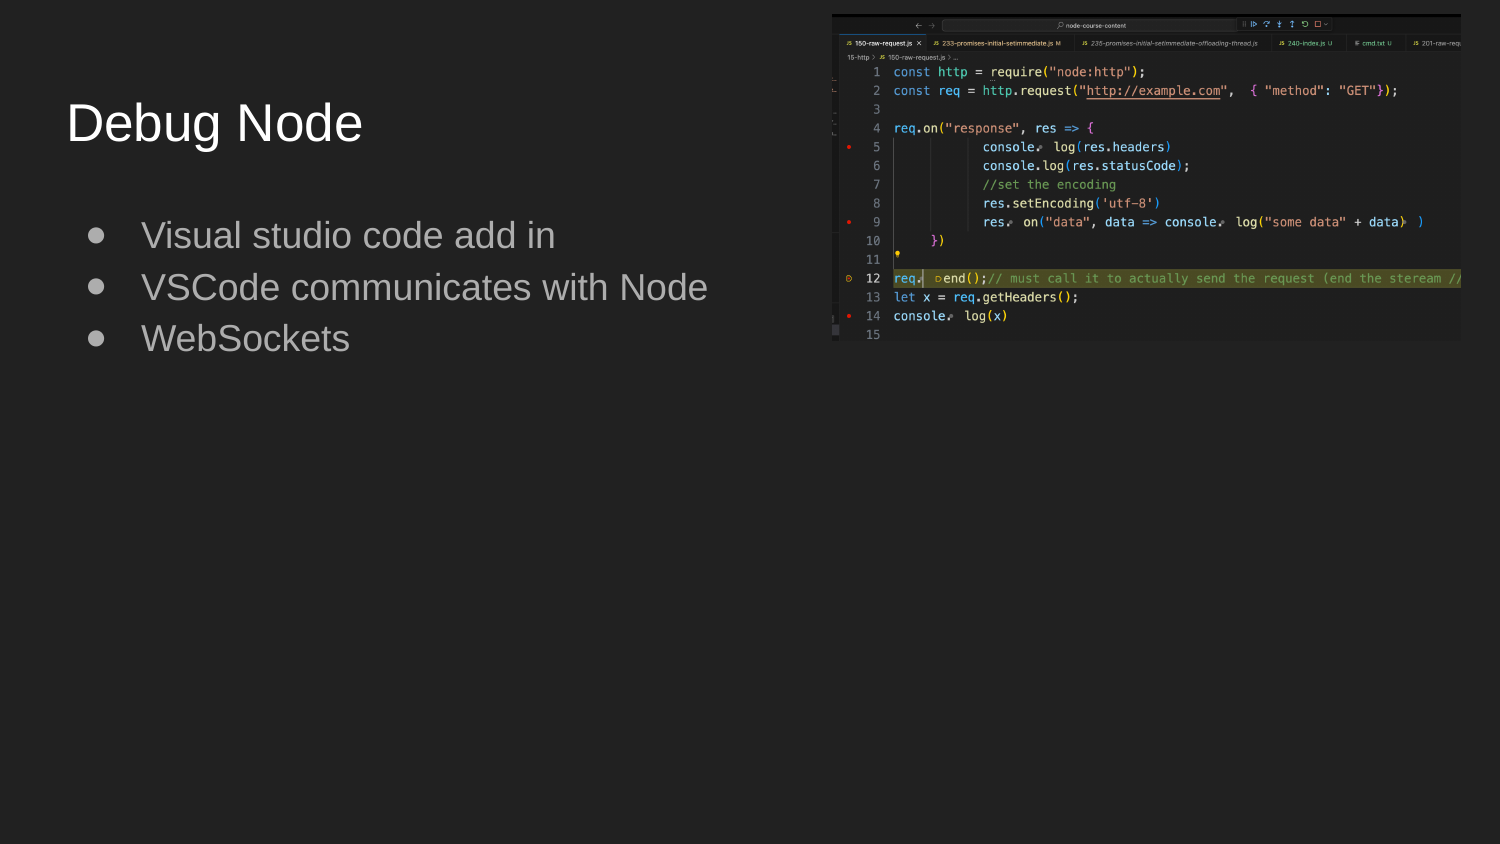

# Debug Node
Visual studio code add in
VSCode communicates with Node
WebSockets